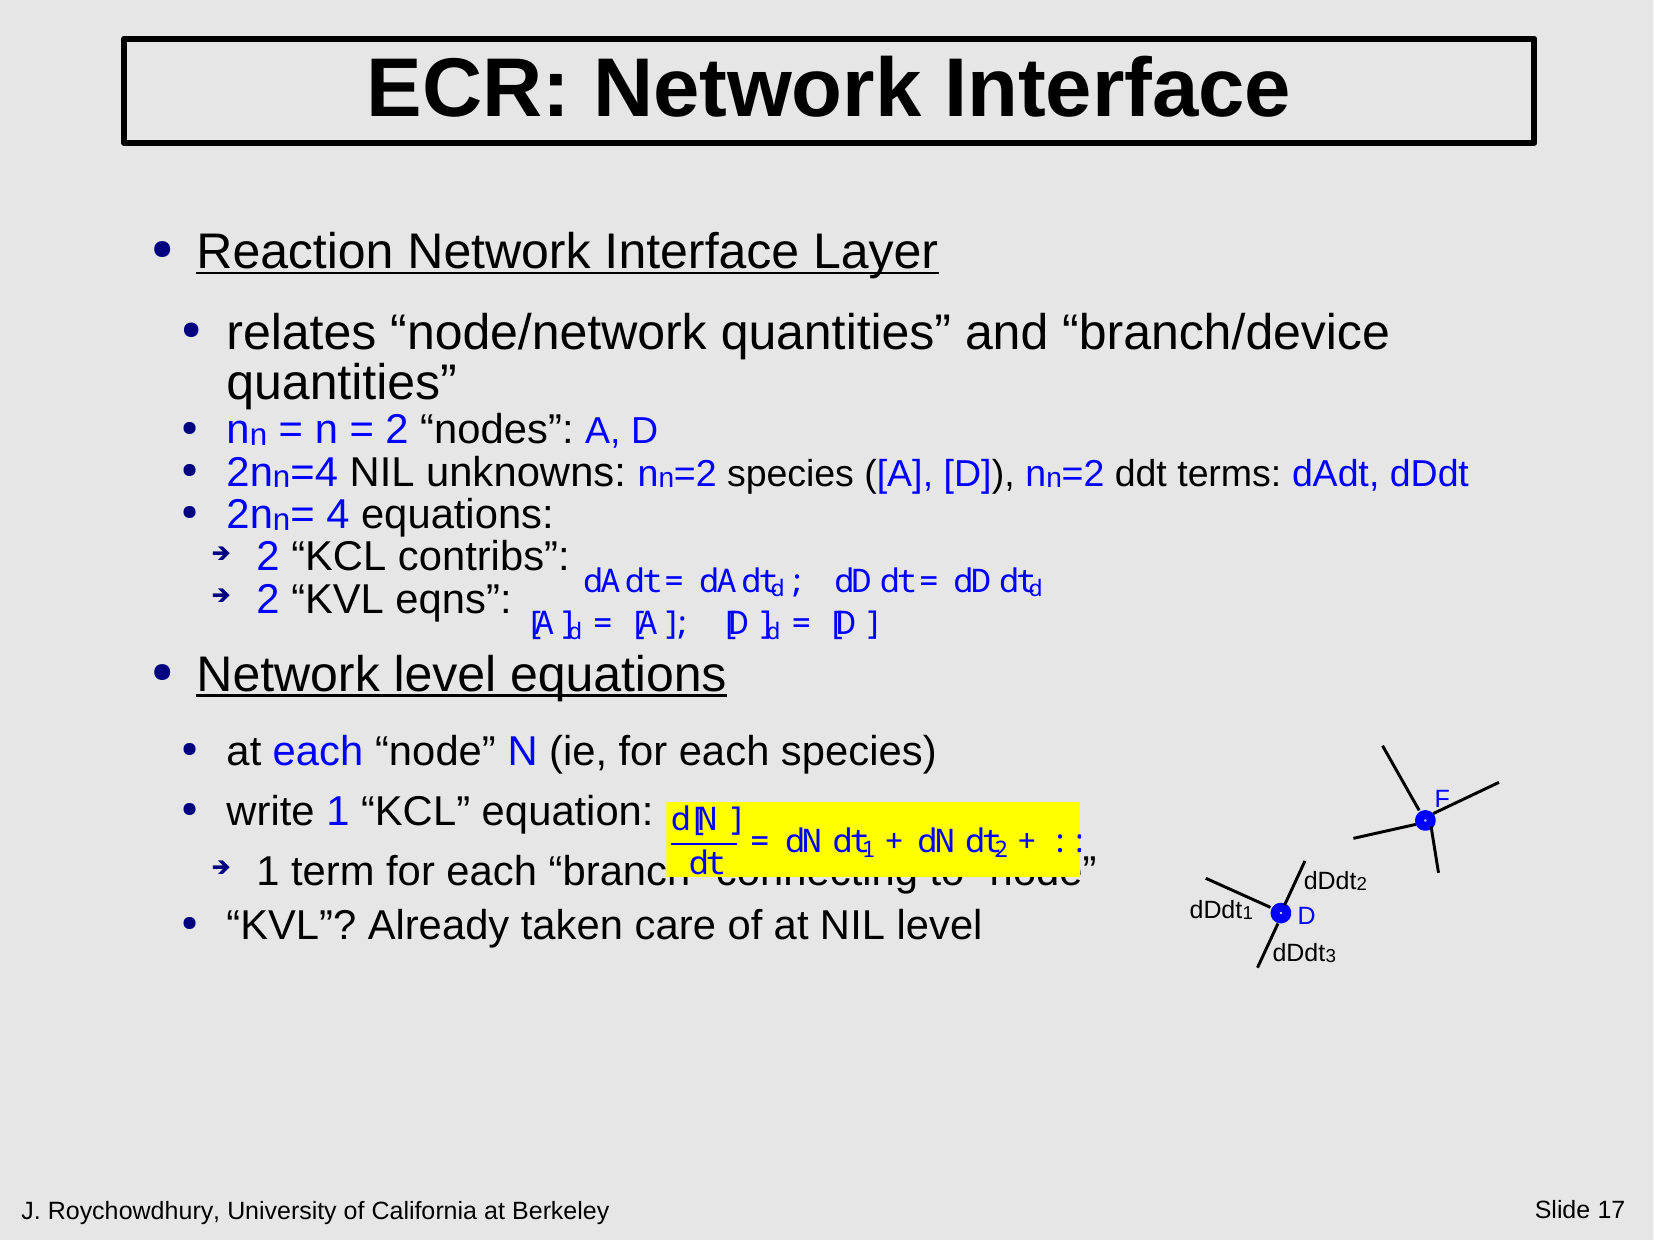

# ECR: Network Interface
Reaction Network Interface Layer
relates “node/network quantities” and “branch/device quantities”
nn = n = 2 “nodes”: A, D
2nn=4 NIL unknowns: nn=2 species ([A], [D]), nn=2 ddt terms: dAdt, dDdt
2nn= 4 equations:
2 “KCL contribs”:
2 “KVL eqns”:
Network level equations
at each “node” N (ie, for each species)
write 1 “KCL” equation:
1 term for each “branch” connecting to “node”
“KVL”? Already taken care of at NIL level
F
dDdt2
dDdt1
D
dDdt3